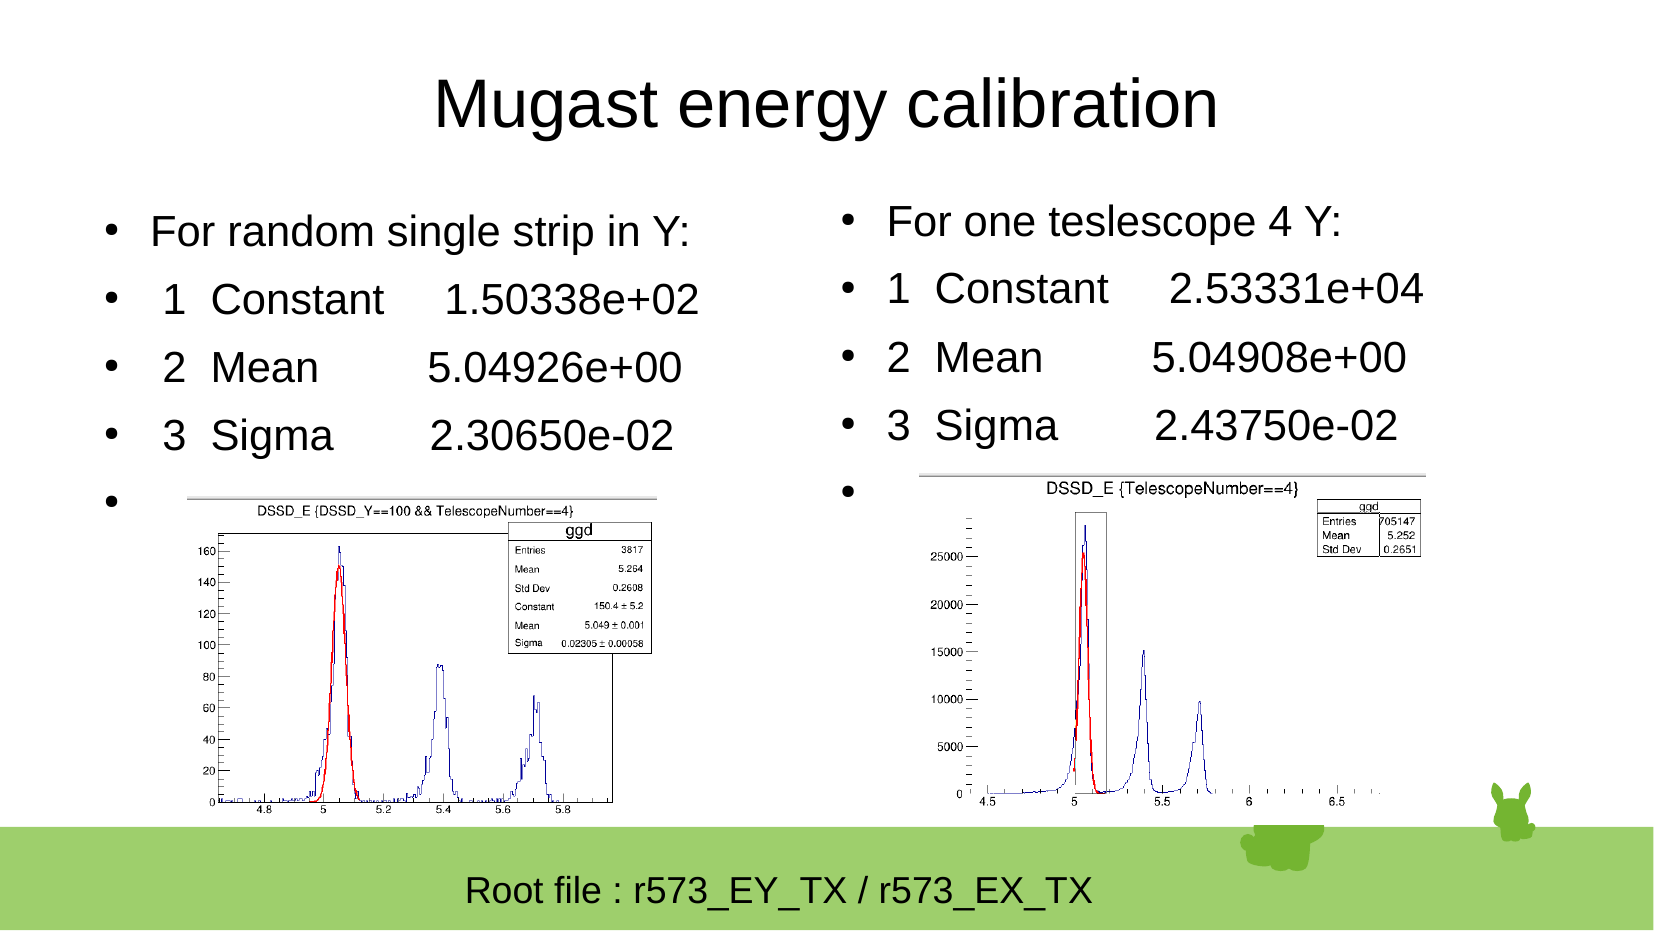

# Mugast energy calibration
For one teslescope 4 Y:
1 Constant 2.53331e+04
2 Mean 5.04908e+00
3 Sigma 2.43750e-02
For random single strip in Y:
 1 Constant 1.50338e+02
 2 Mean 5.04926e+00
 3 Sigma 2.30650e-02
Root file : r573_EY_TX / r573_EX_TX